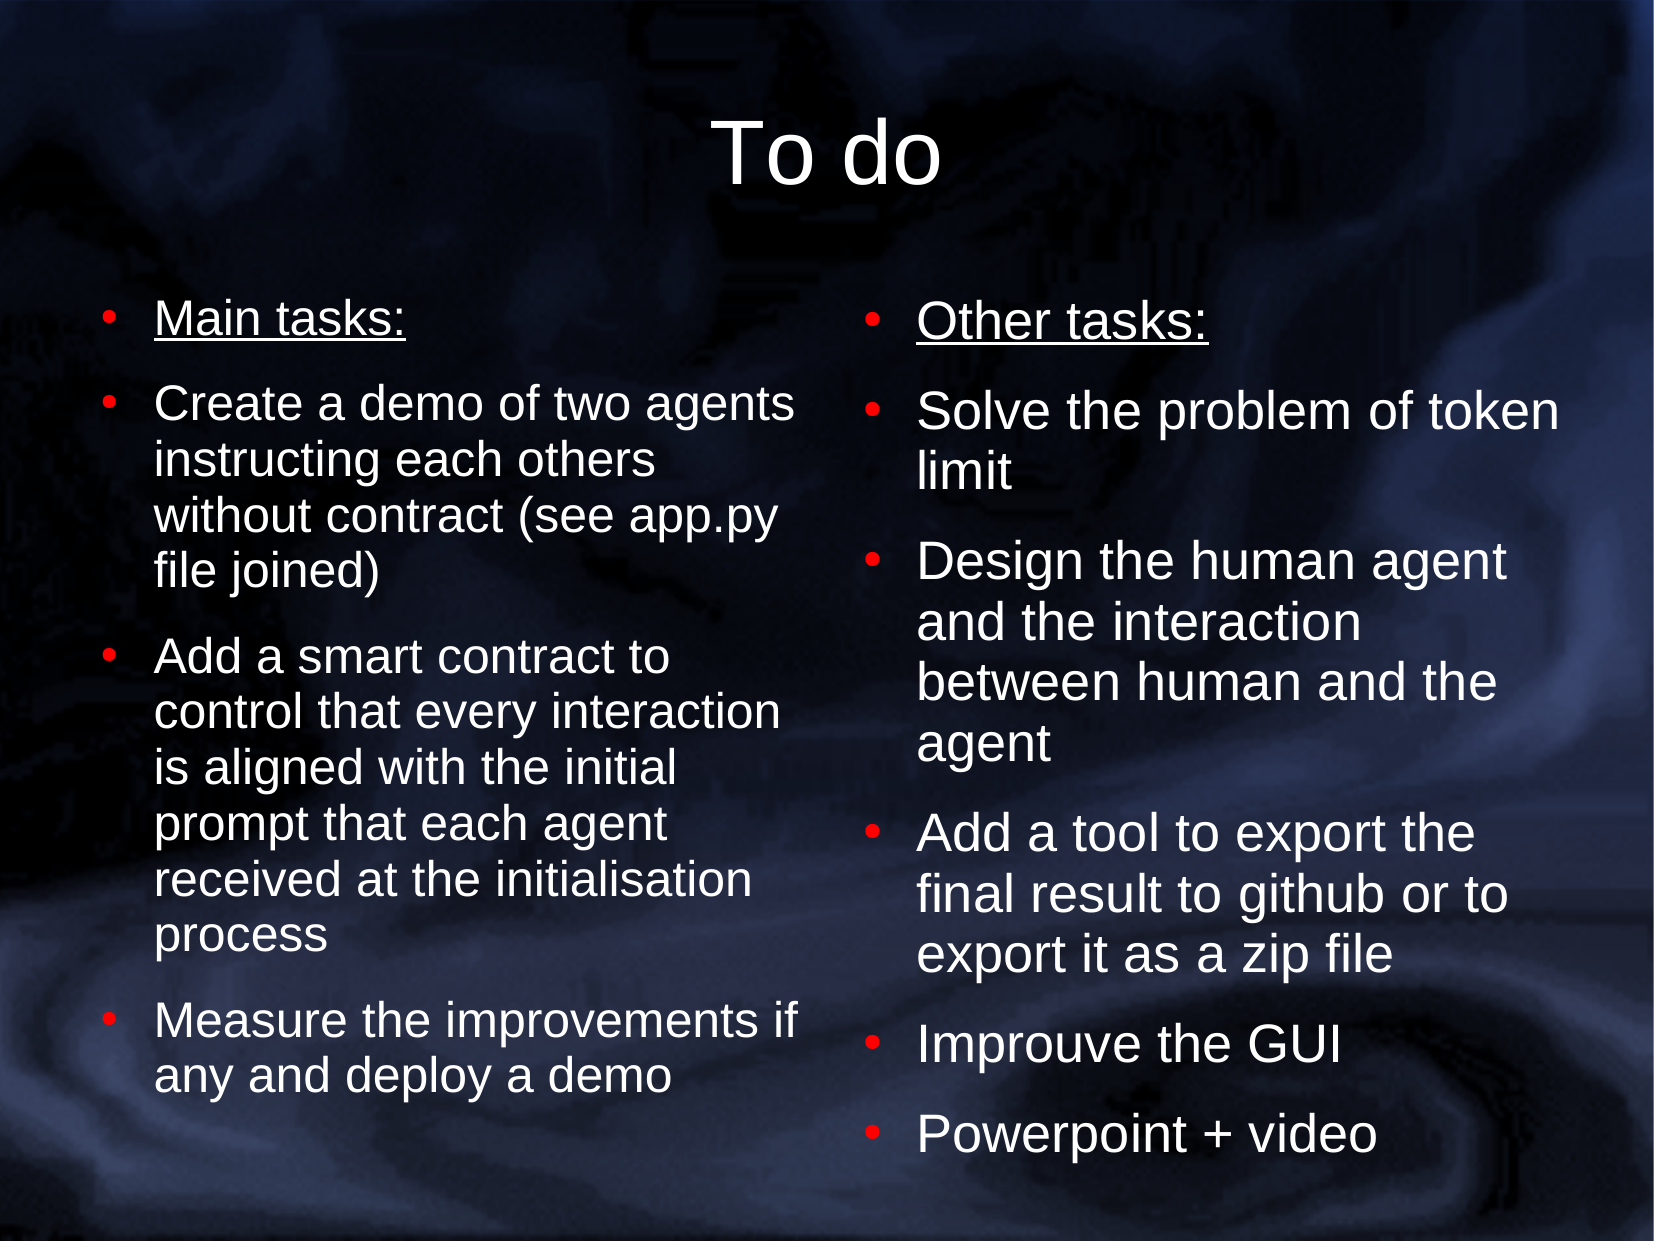

# To do
Main tasks:
Create a demo of two agents instructing each others without contract (see app.py file joined)
Add a smart contract to control that every interaction is aligned with the initial prompt that each agent received at the initialisation process
Measure the improvements if any and deploy a demo
Other tasks:
Solve the problem of token limit
Design the human agent and the interaction between human and the agent
Add a tool to export the final result to github or to export it as a zip file
Improuve the GUI
Powerpoint + video